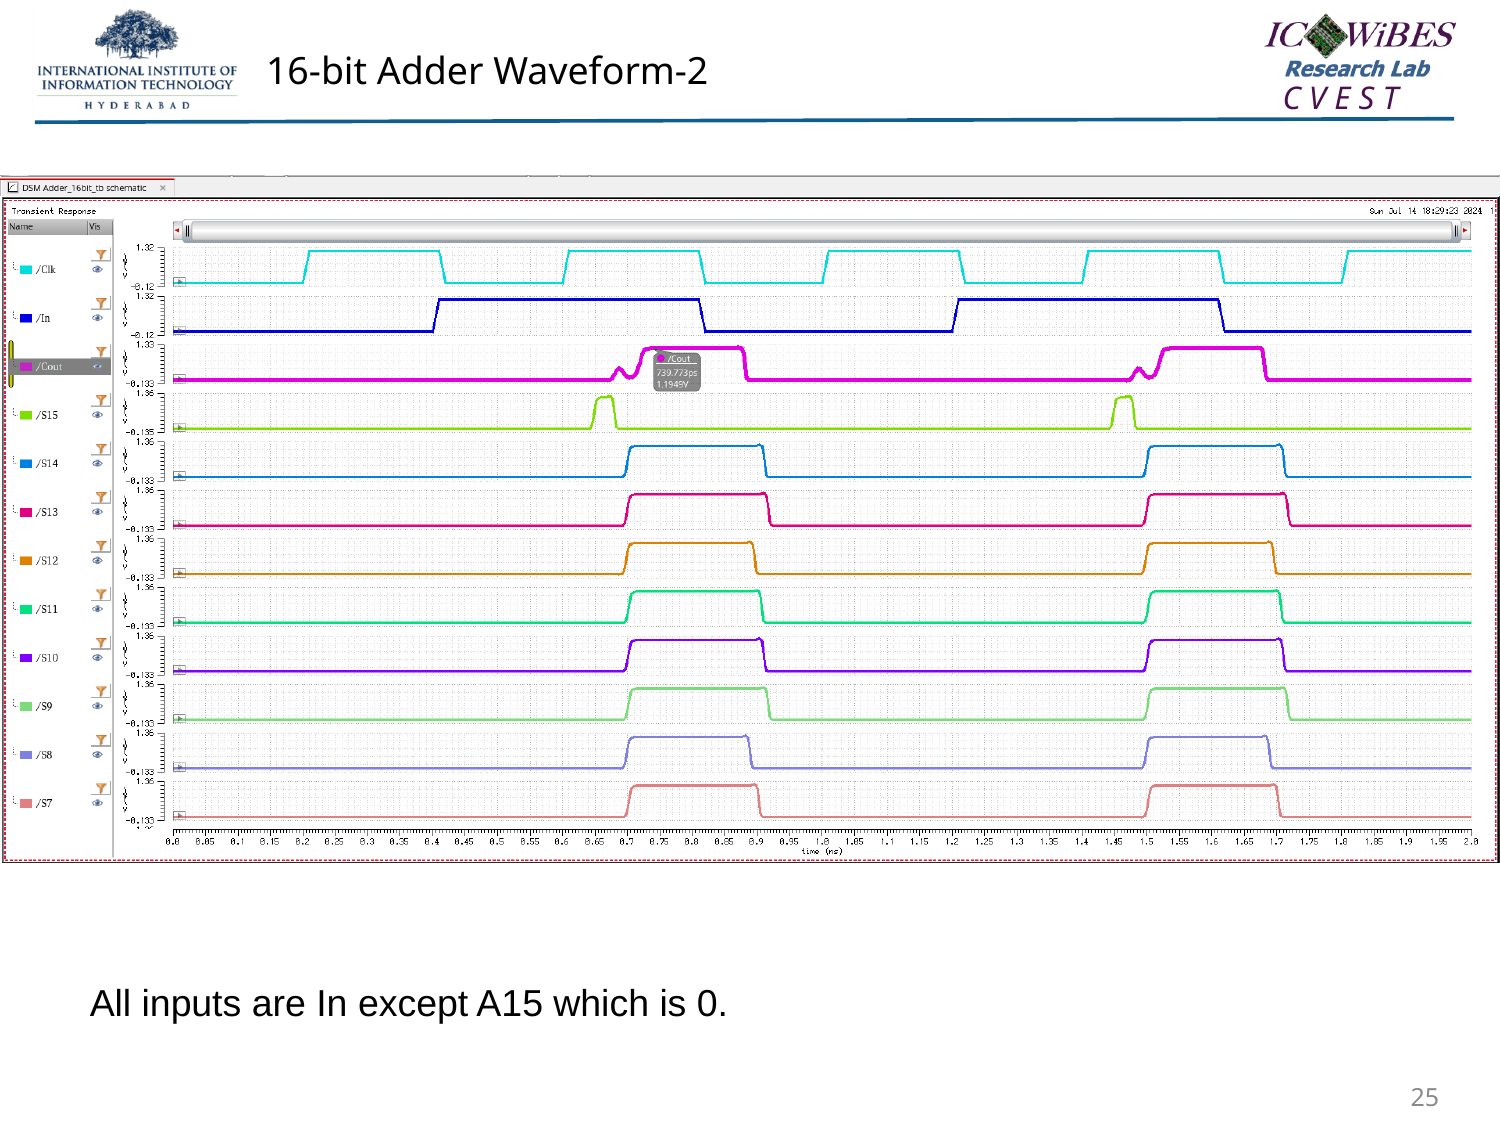

# 16-bit Adder Waveform-2
All inputs are In except A15 which is 0.